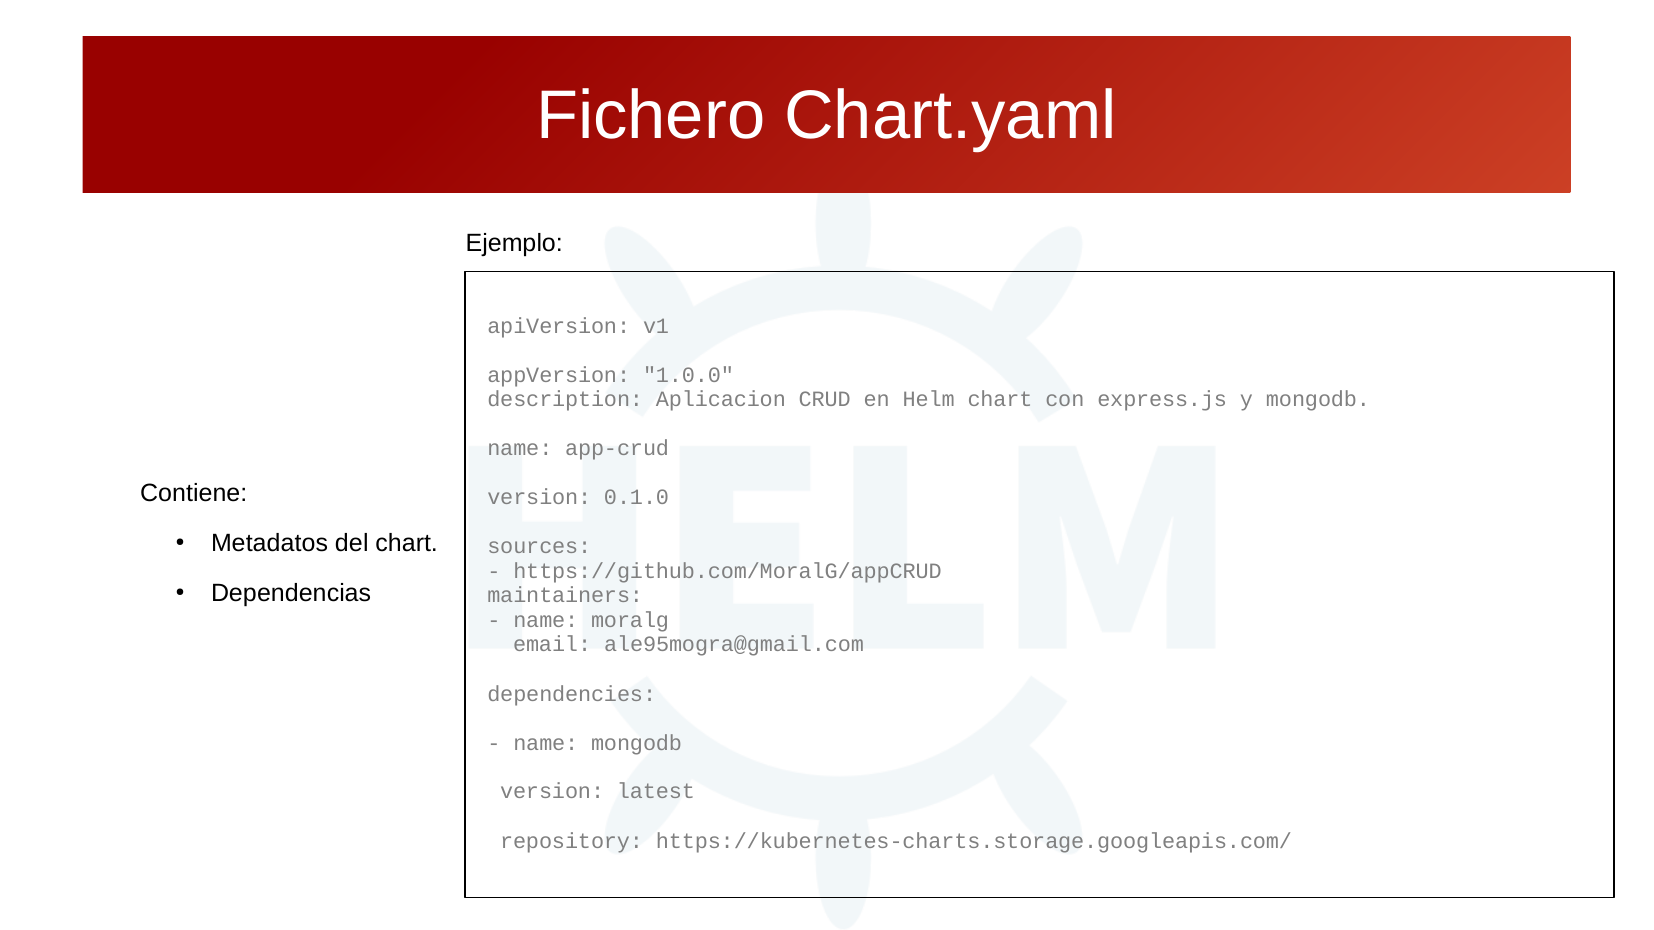

# Fichero Chart.yaml
 Ejemplo:
Contiene:
Metadatos del chart.
Dependencias
apiVersion: v1
appVersion: "1.0.0"
description: Aplicacion CRUD en Helm chart con express.js y mongodb.
name: app-crud
version: 0.1.0
sources:
- https://github.com/MoralG/appCRUD
maintainers:
- name: moralg
 email: ale95mogra@gmail.com
dependencies:
- name: mongodb
 version: latest
 repository: https://kubernetes-charts.storage.googleapis.com/